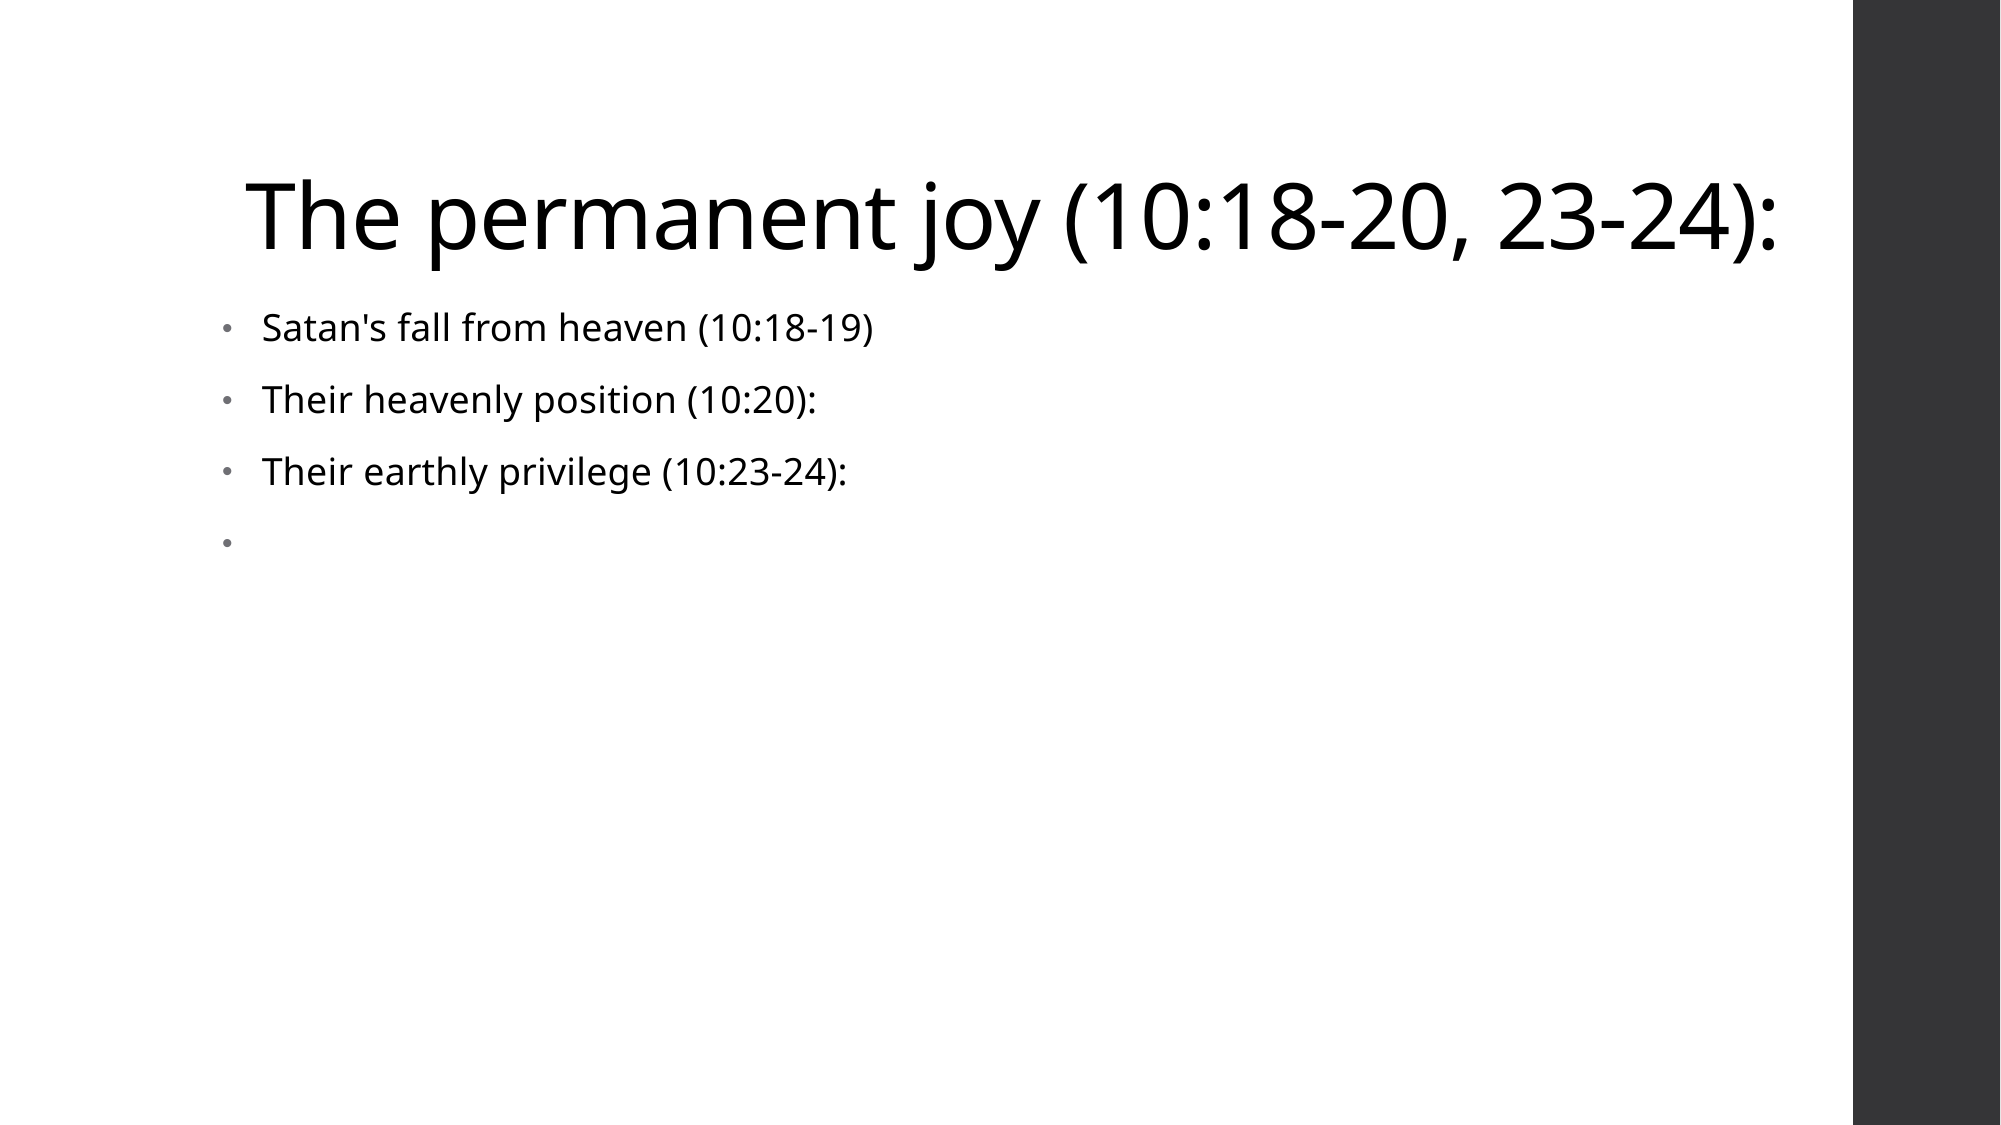

# The permanent joy (10:18-20, 23-24):
 Satan's fall from heaven (10:18-19)
 Their heavenly position (10:20):
 Their earthly privilege (10:23-24):